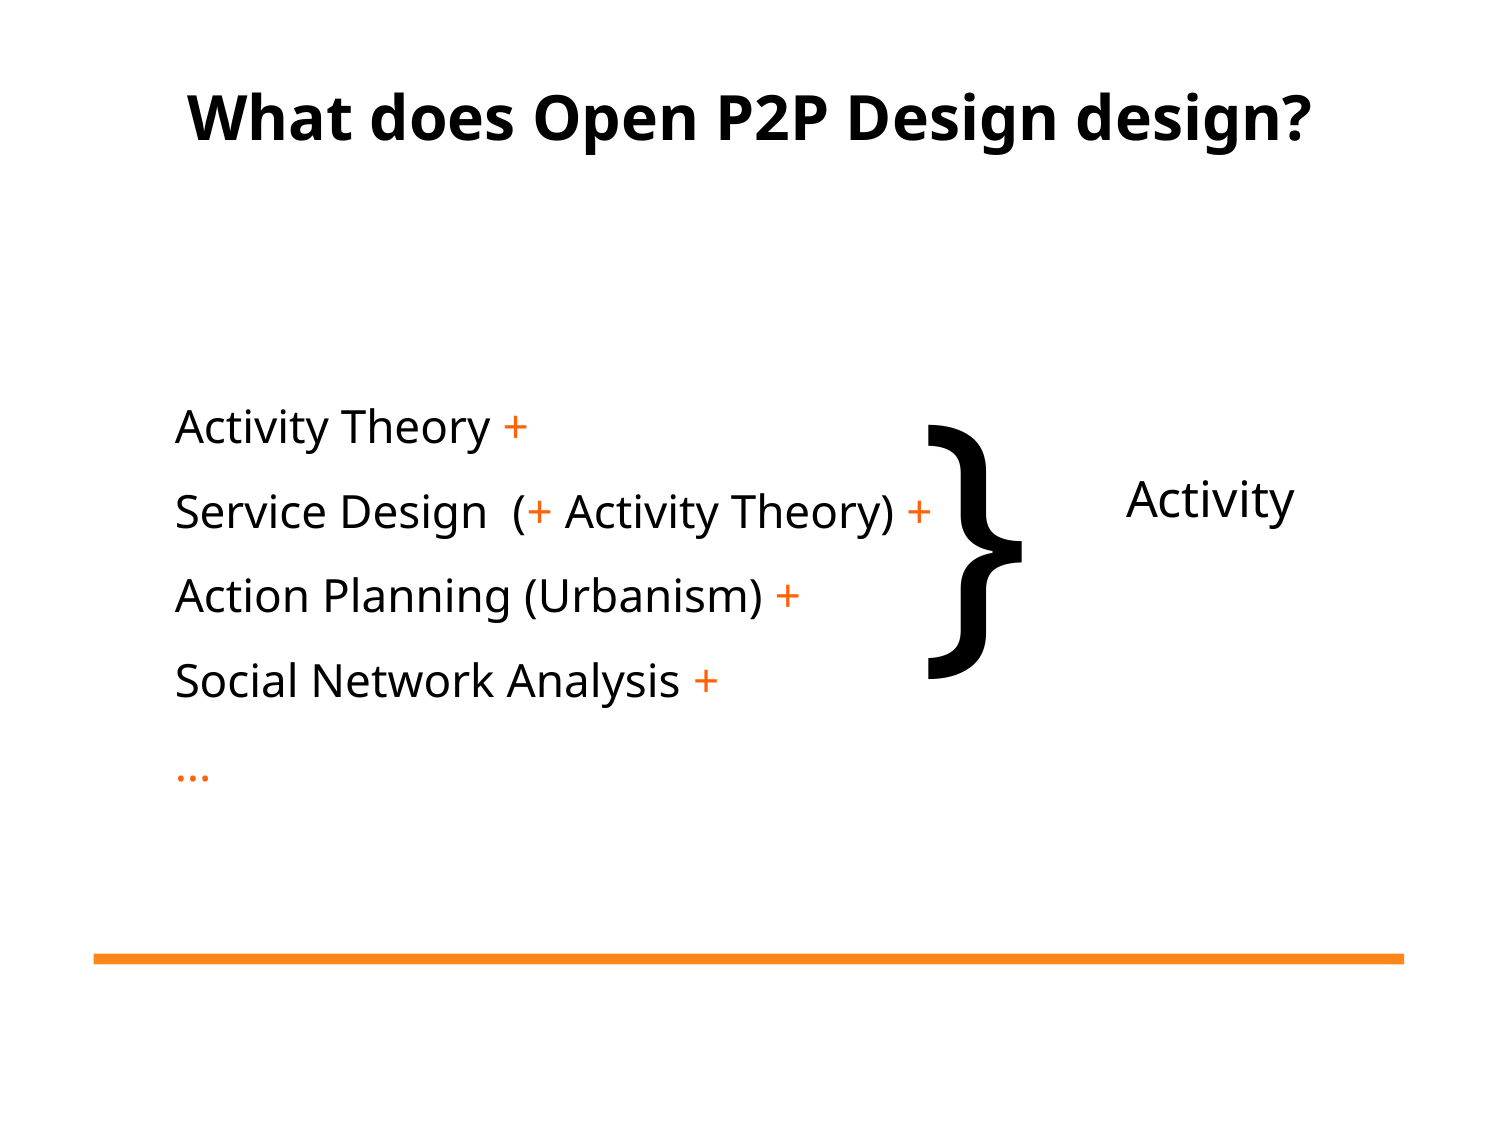

# What does Open P2P Design design?
Activity Theory +
Service Design (+ Activity Theory) +
Action Planning (Urbanism) +
Social Network Analysis +
...
}
Activity